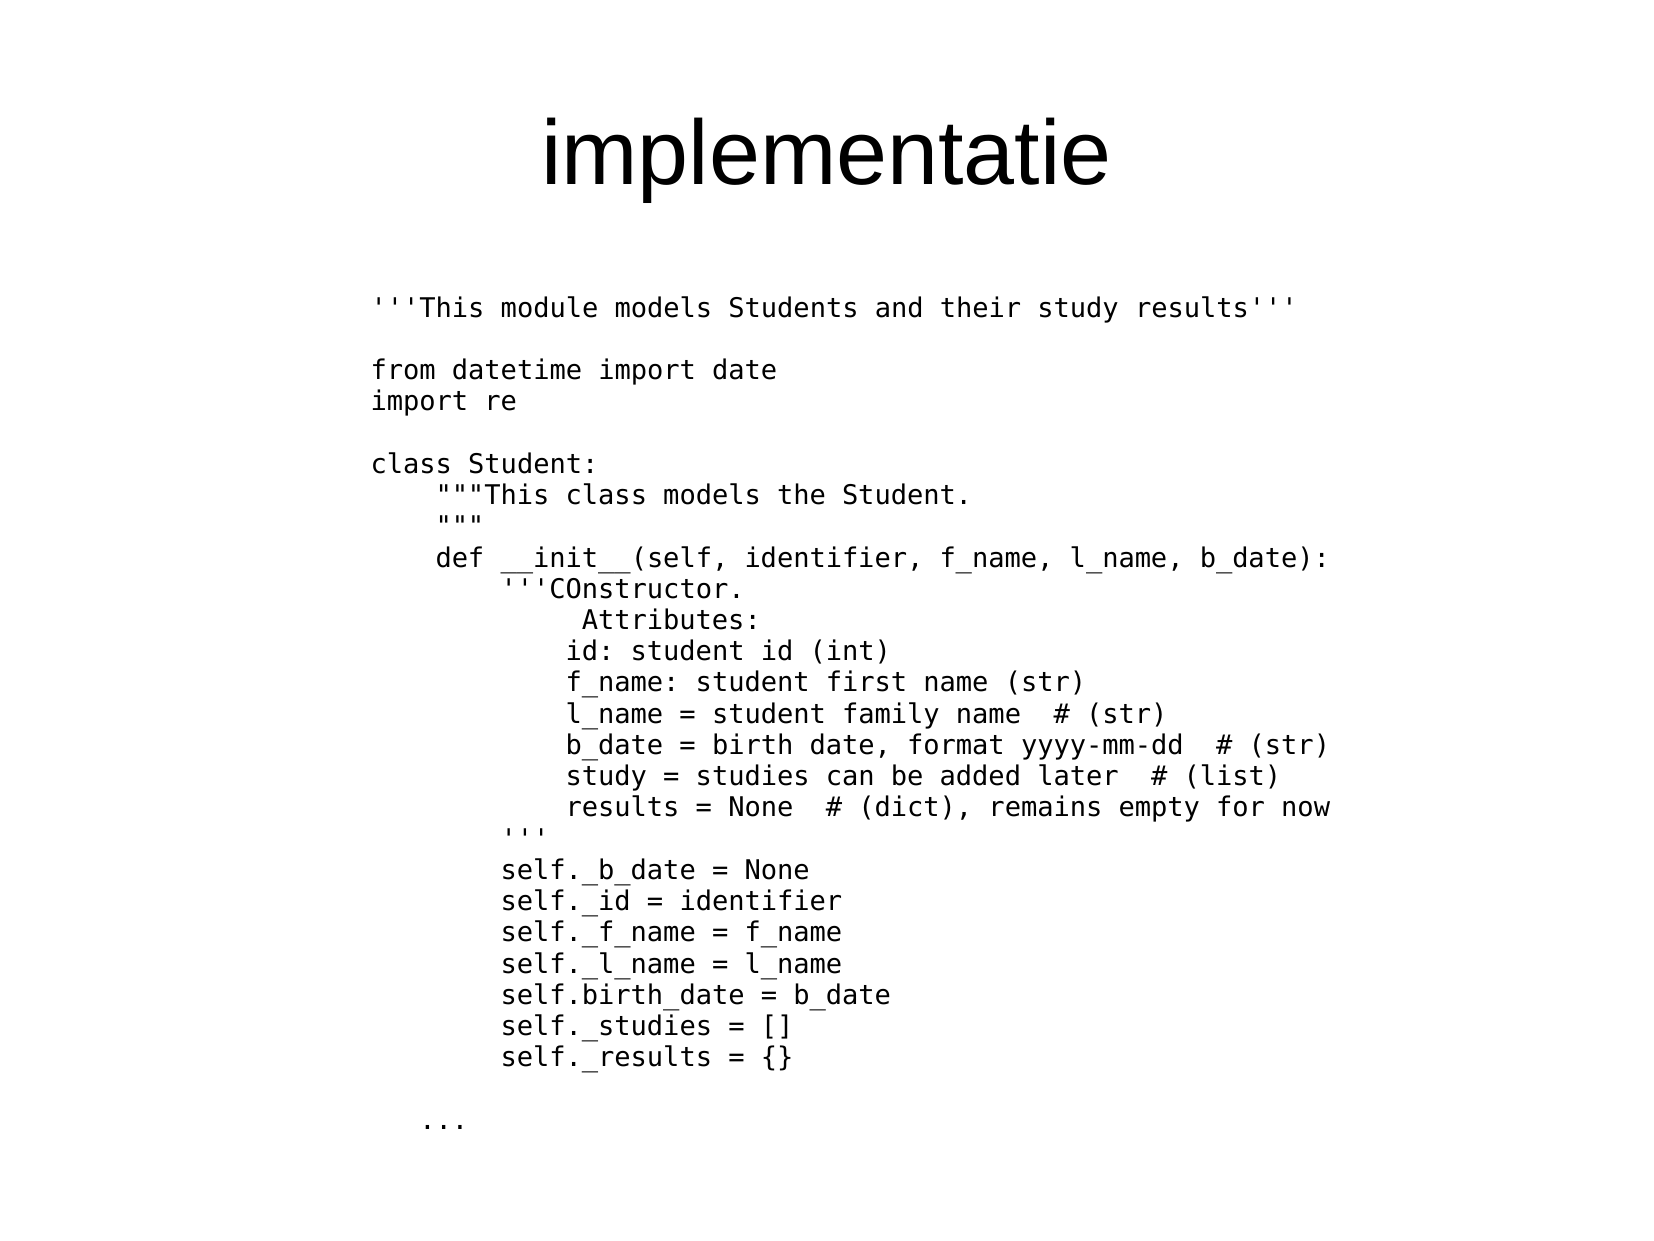

# implementatie
'''This module models Students and their study results'''
from datetime import date
import re
class Student:
 """This class models the Student.
 """
 def __init__(self, identifier, f_name, l_name, b_date):
 '''COnstructor.
 Attributes:
 id: student id (int)
 f_name: student first name (str)
 l_name = student family name # (str)
 b_date = birth date, format yyyy-mm-dd # (str)
 study = studies can be added later # (list)
 results = None # (dict), remains empty for now
 '''
 self._b_date = None
 self._id = identifier
 self._f_name = f_name
 self._l_name = l_name
 self.birth_date = b_date
 self._studies = []
 self._results = {}
 ...